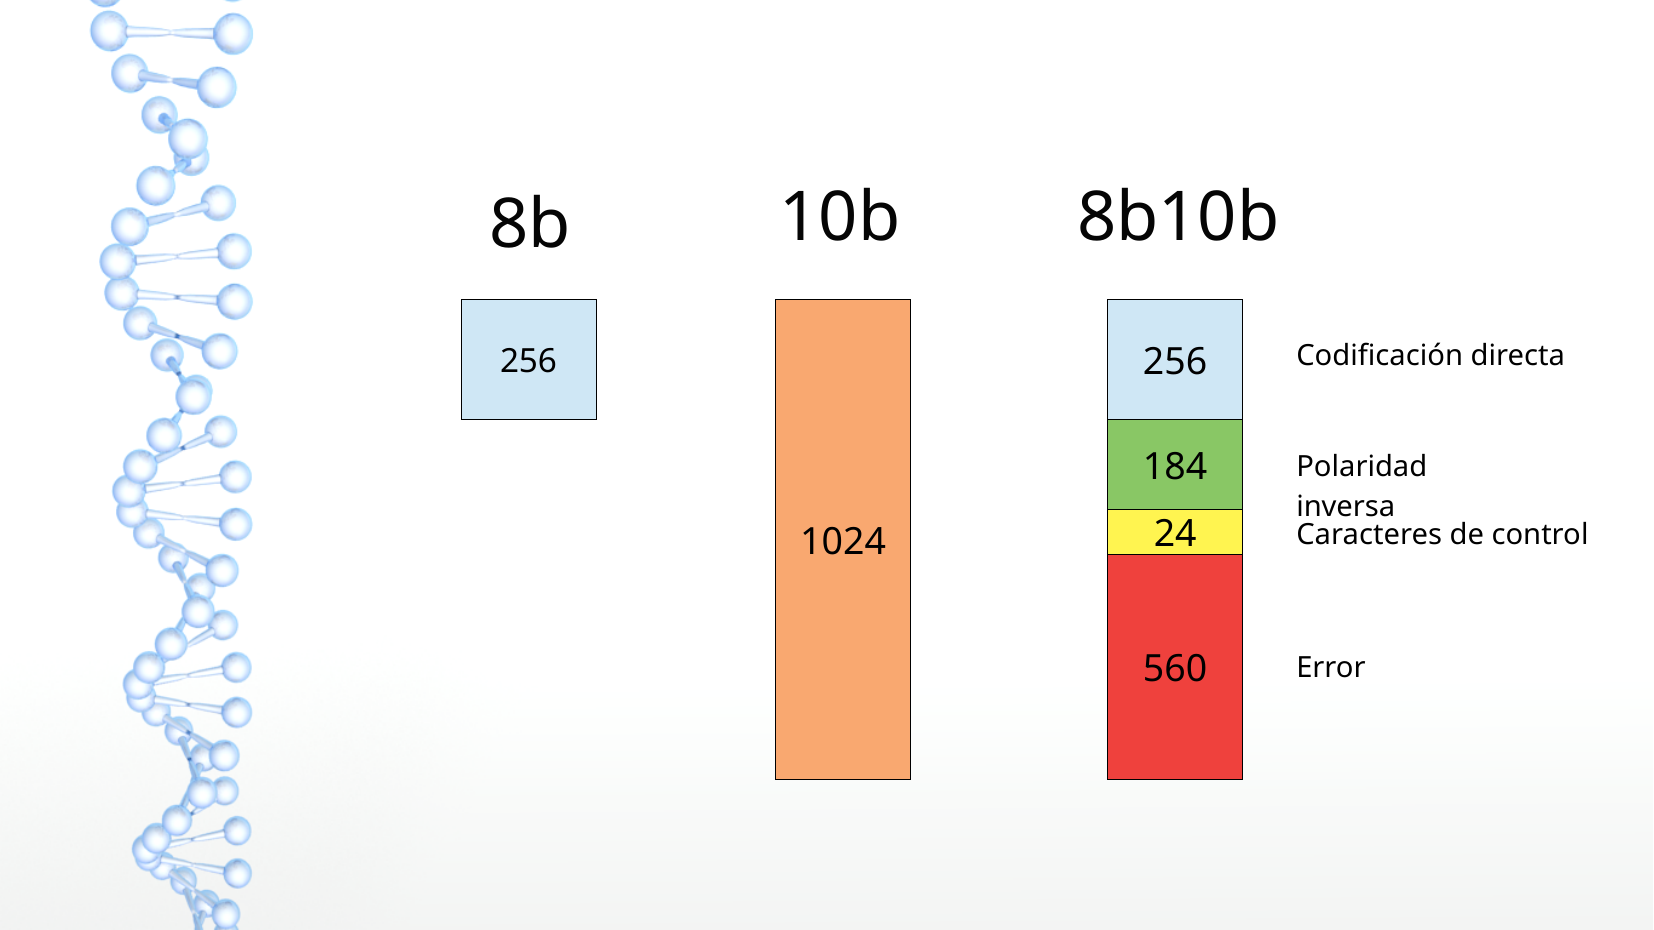

10b
8b10b
# 8b
256
1024
256
Codificación directa
184
184
Polaridad inversa
Caracteres de control
24
560
Error
12